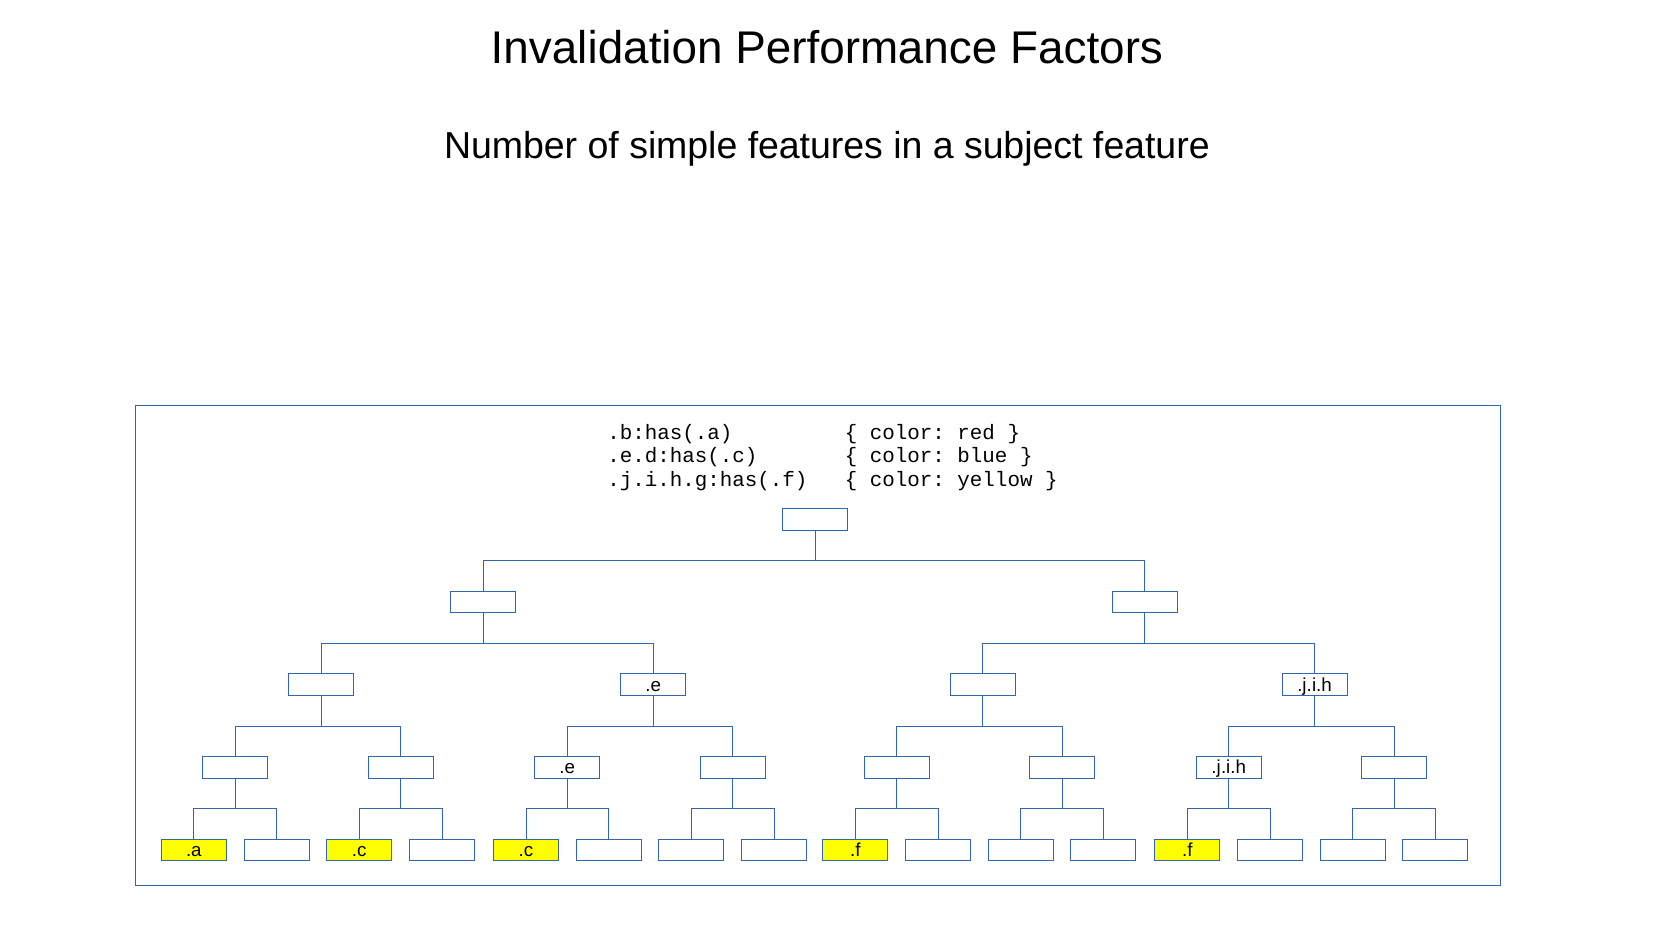

Invalidation Performance Factors
Number of simple features in a subject feature
.b:has(.a) { color: red }
.e.d:has(.c) { color: blue }
.j.i.h.g:has(.f) { color: yellow }
.e
.j.i.h
.e
.j.i.h
.a
.c
.c
.f
.f